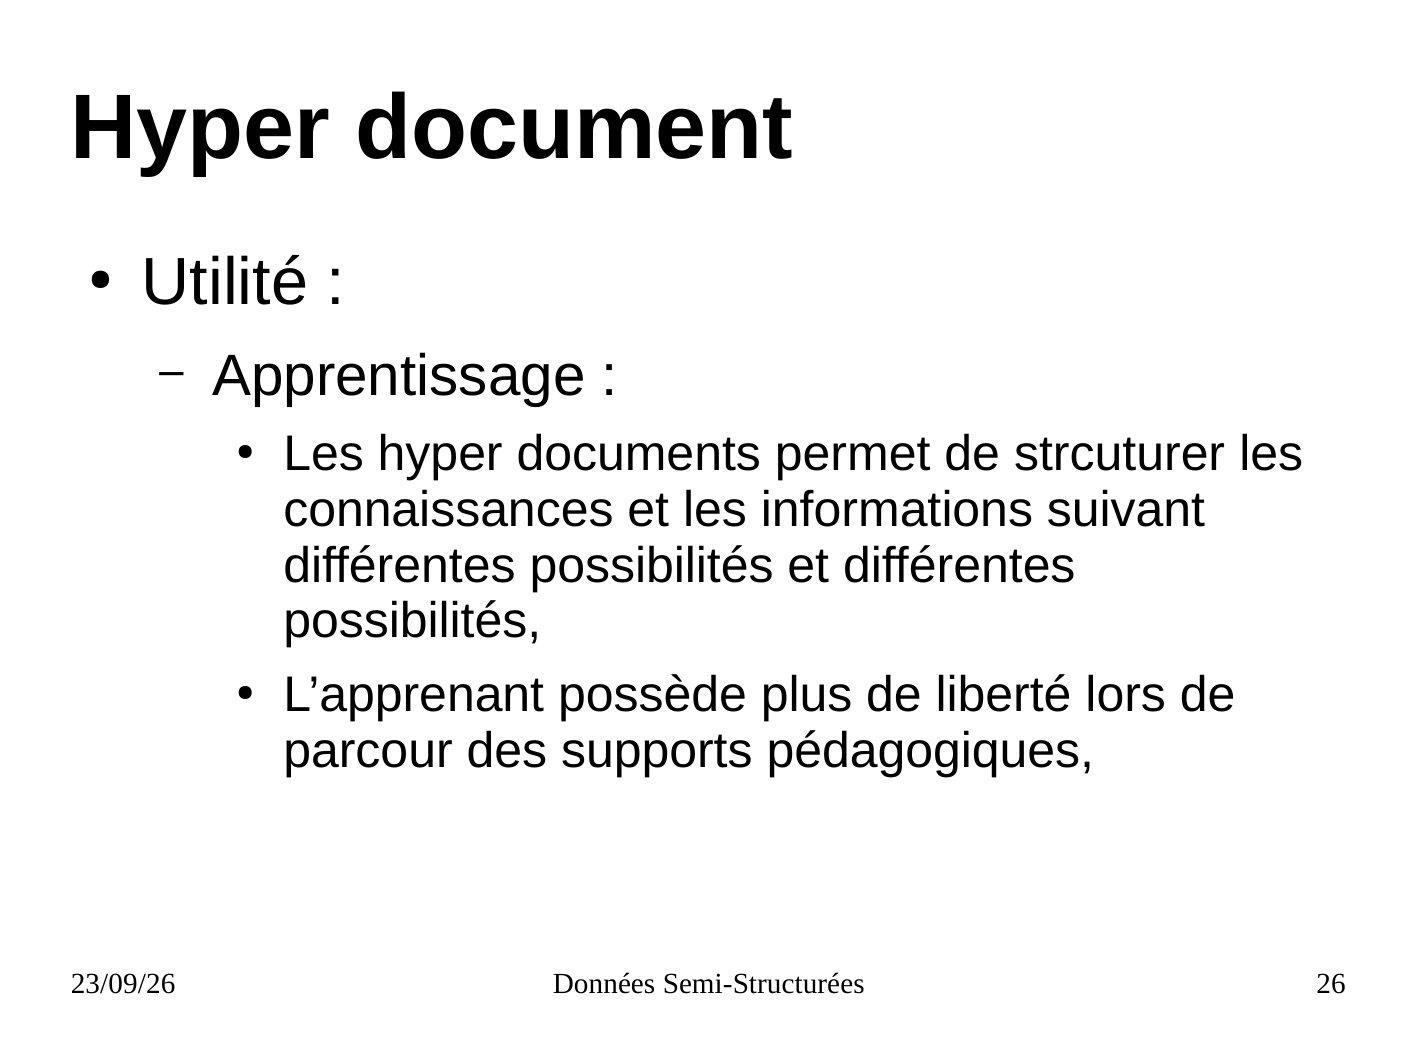

# Hyper document
Utilité :
Apprentissage :
Les hyper documents permet de strcuturer les connaissances et les informations suivant différentes possibilités et différentes possibilités,
L’apprenant possède plus de liberté lors de parcour des supports pédagogiques,
Données Semi-Structurées
26